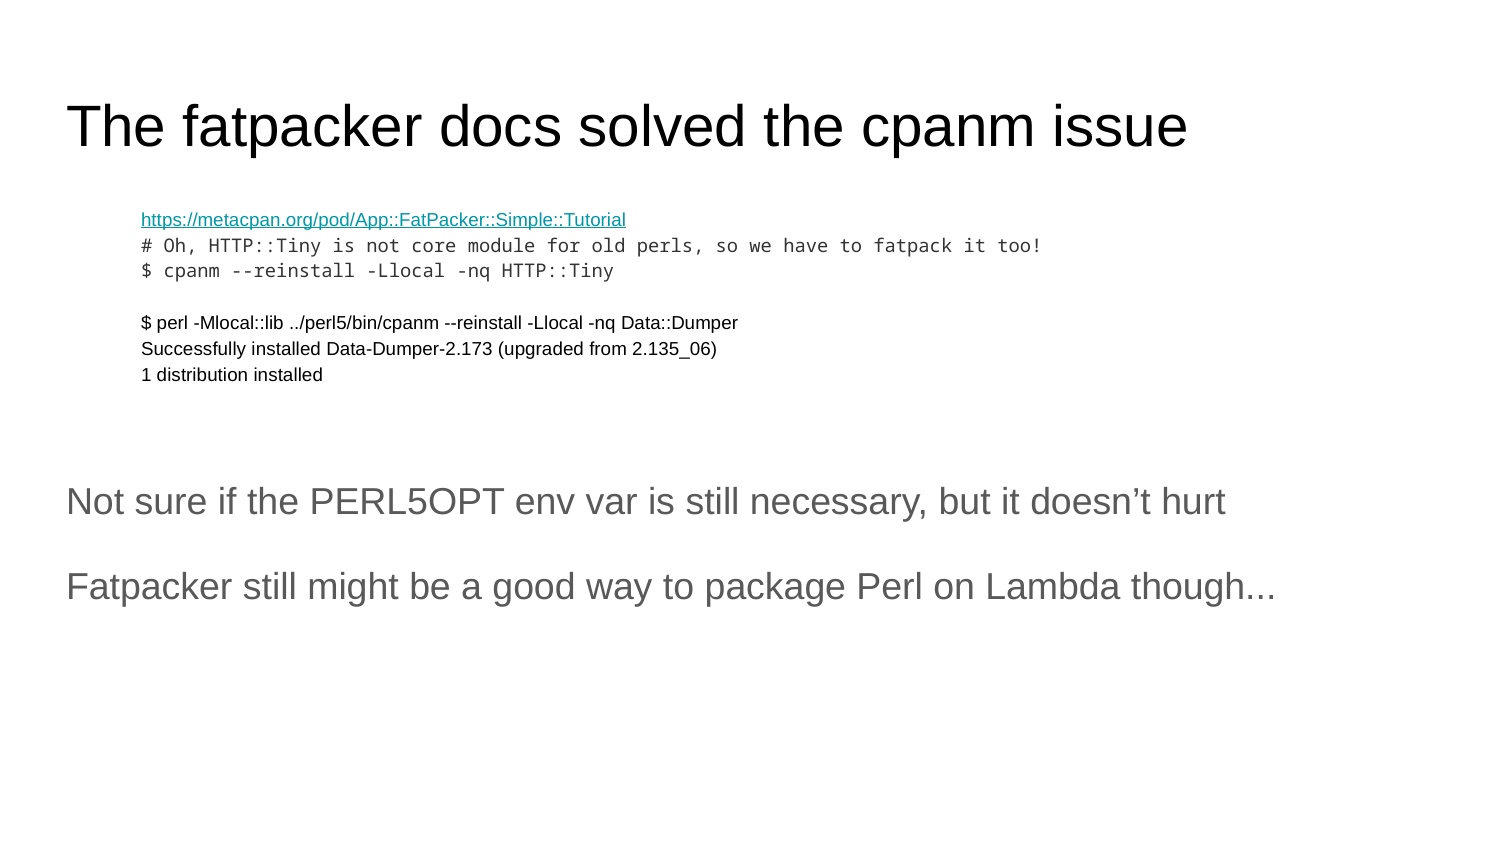

# The fatpacker docs solved the cpanm issue
https://metacpan.org/pod/App::FatPacker::Simple::Tutorial
# Oh, HTTP::Tiny is not core module for old perls, so we have to fatpack it too!
$ cpanm --reinstall -Llocal -nq HTTP::Tiny
$ perl -Mlocal::lib ../perl5/bin/cpanm --reinstall -Llocal -nq Data::Dumper
Successfully installed Data-Dumper-2.173 (upgraded from 2.135_06)
1 distribution installed
Not sure if the PERL5OPT env var is still necessary, but it doesn’t hurt
Fatpacker still might be a good way to package Perl on Lambda though...